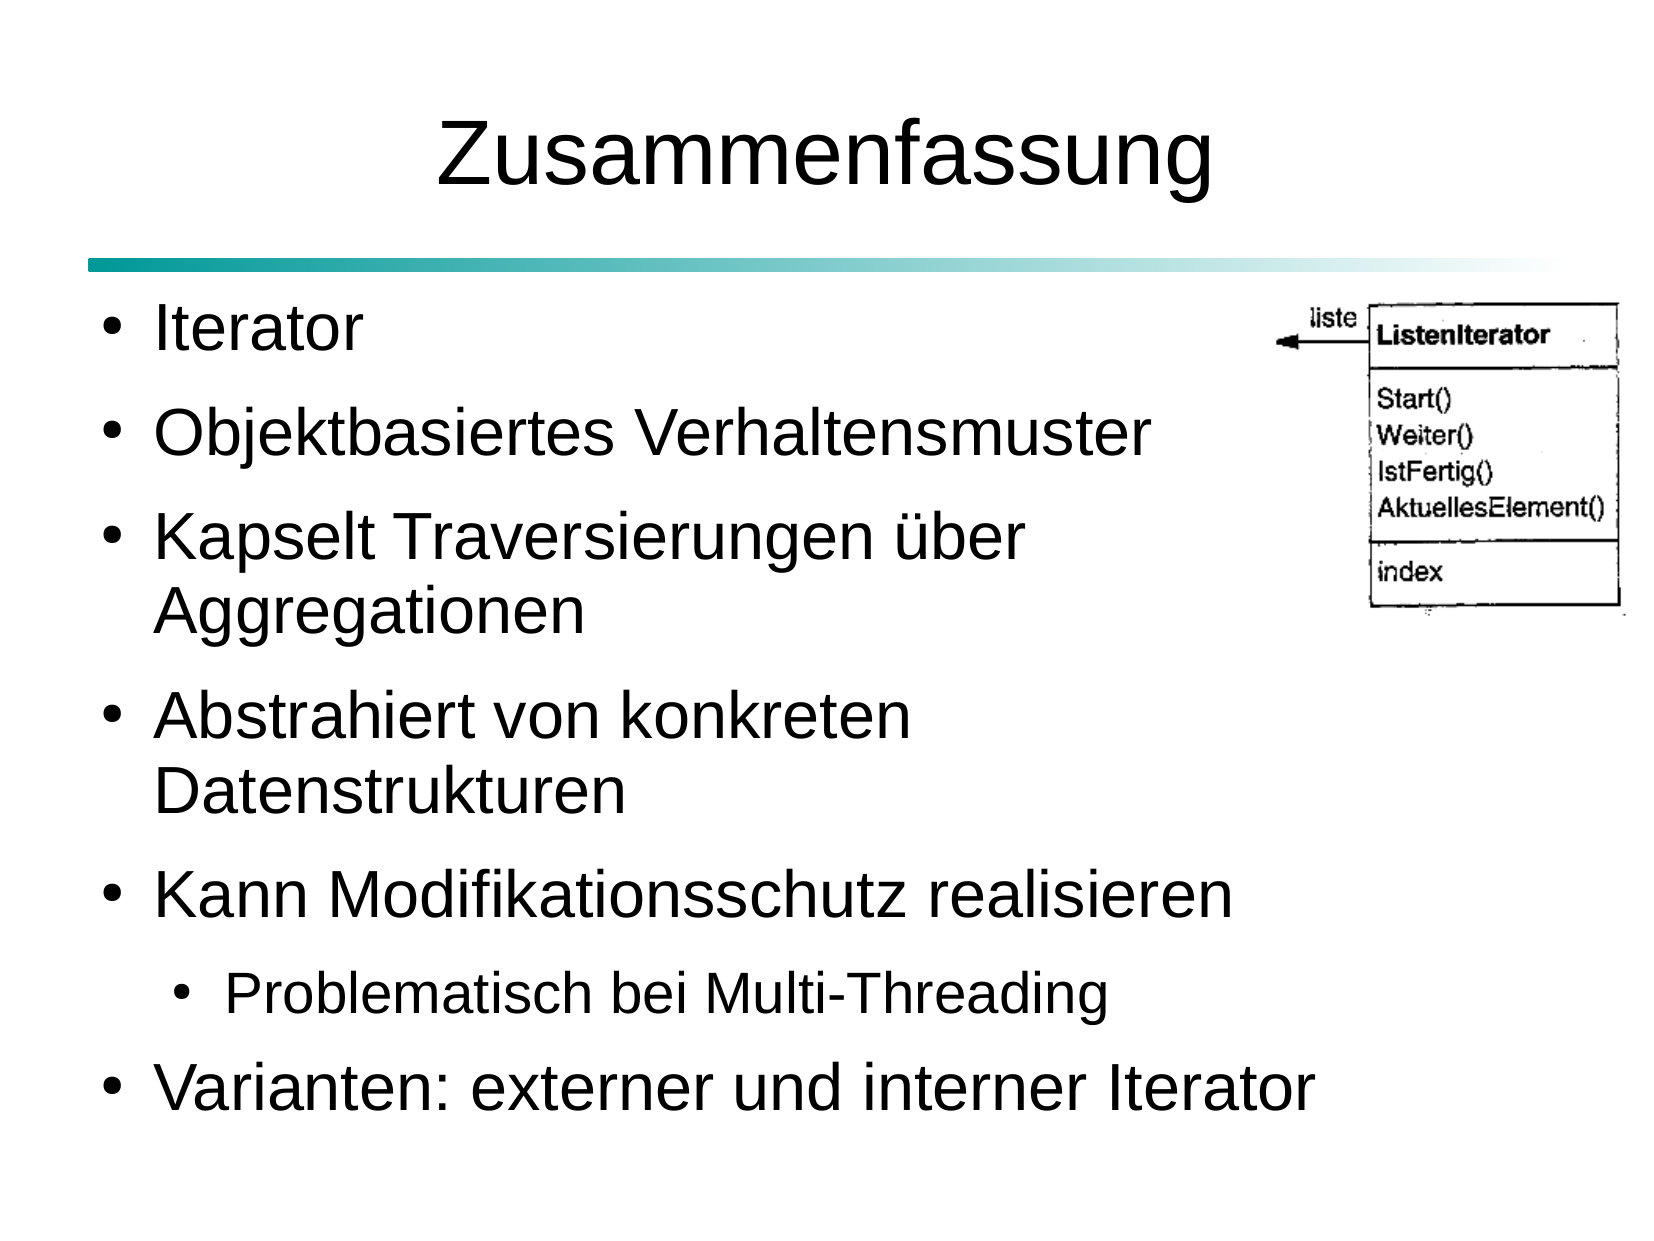

# Zusammenfassung
Iterator
Objektbasiertes Verhaltensmuster
Kapselt Traversierungen über
Aggregationen
Abstrahiert von konkreten
Datenstrukturen
Kann Modifikationsschutz realisieren
Problematisch bei Multi-Threading
Varianten: externer und interner Iterator